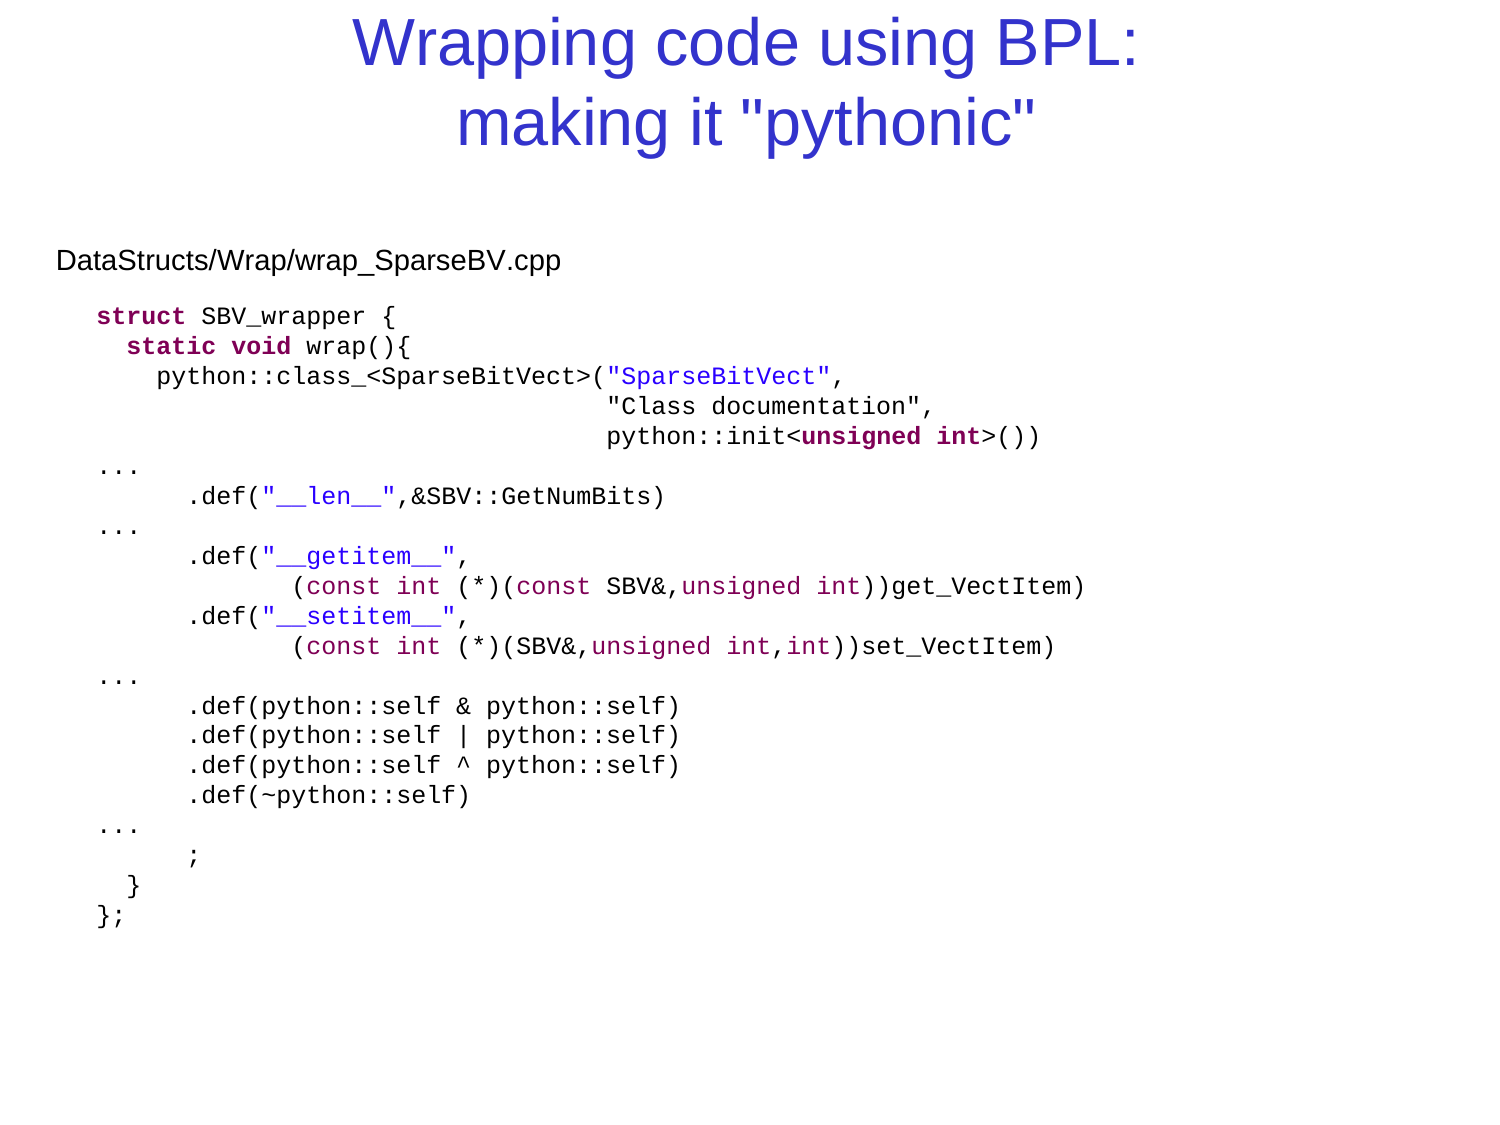

# Wrapping code using BPL: making it "pythonic"
DataStructs/Wrap/wrap_SparseBV.cpp
struct SBV_wrapper {
 static void wrap(){
 python::class_<SparseBitVect>("SparseBitVect",
 			 "Class documentation",
 			 python::init<unsigned int>())
...
 .def("__len__",&SBV::GetNumBits)
...
 .def("__getitem__",
	 (const int (*)(const SBV&,unsigned int))get_VectItem)
 .def("__setitem__",
	 (const int (*)(SBV&,unsigned int,int))set_VectItem)
...
 .def(python::self & python::self)
 .def(python::self | python::self)
 .def(python::self ^ python::self)
 .def(~python::self)
...
 ;
 }
};